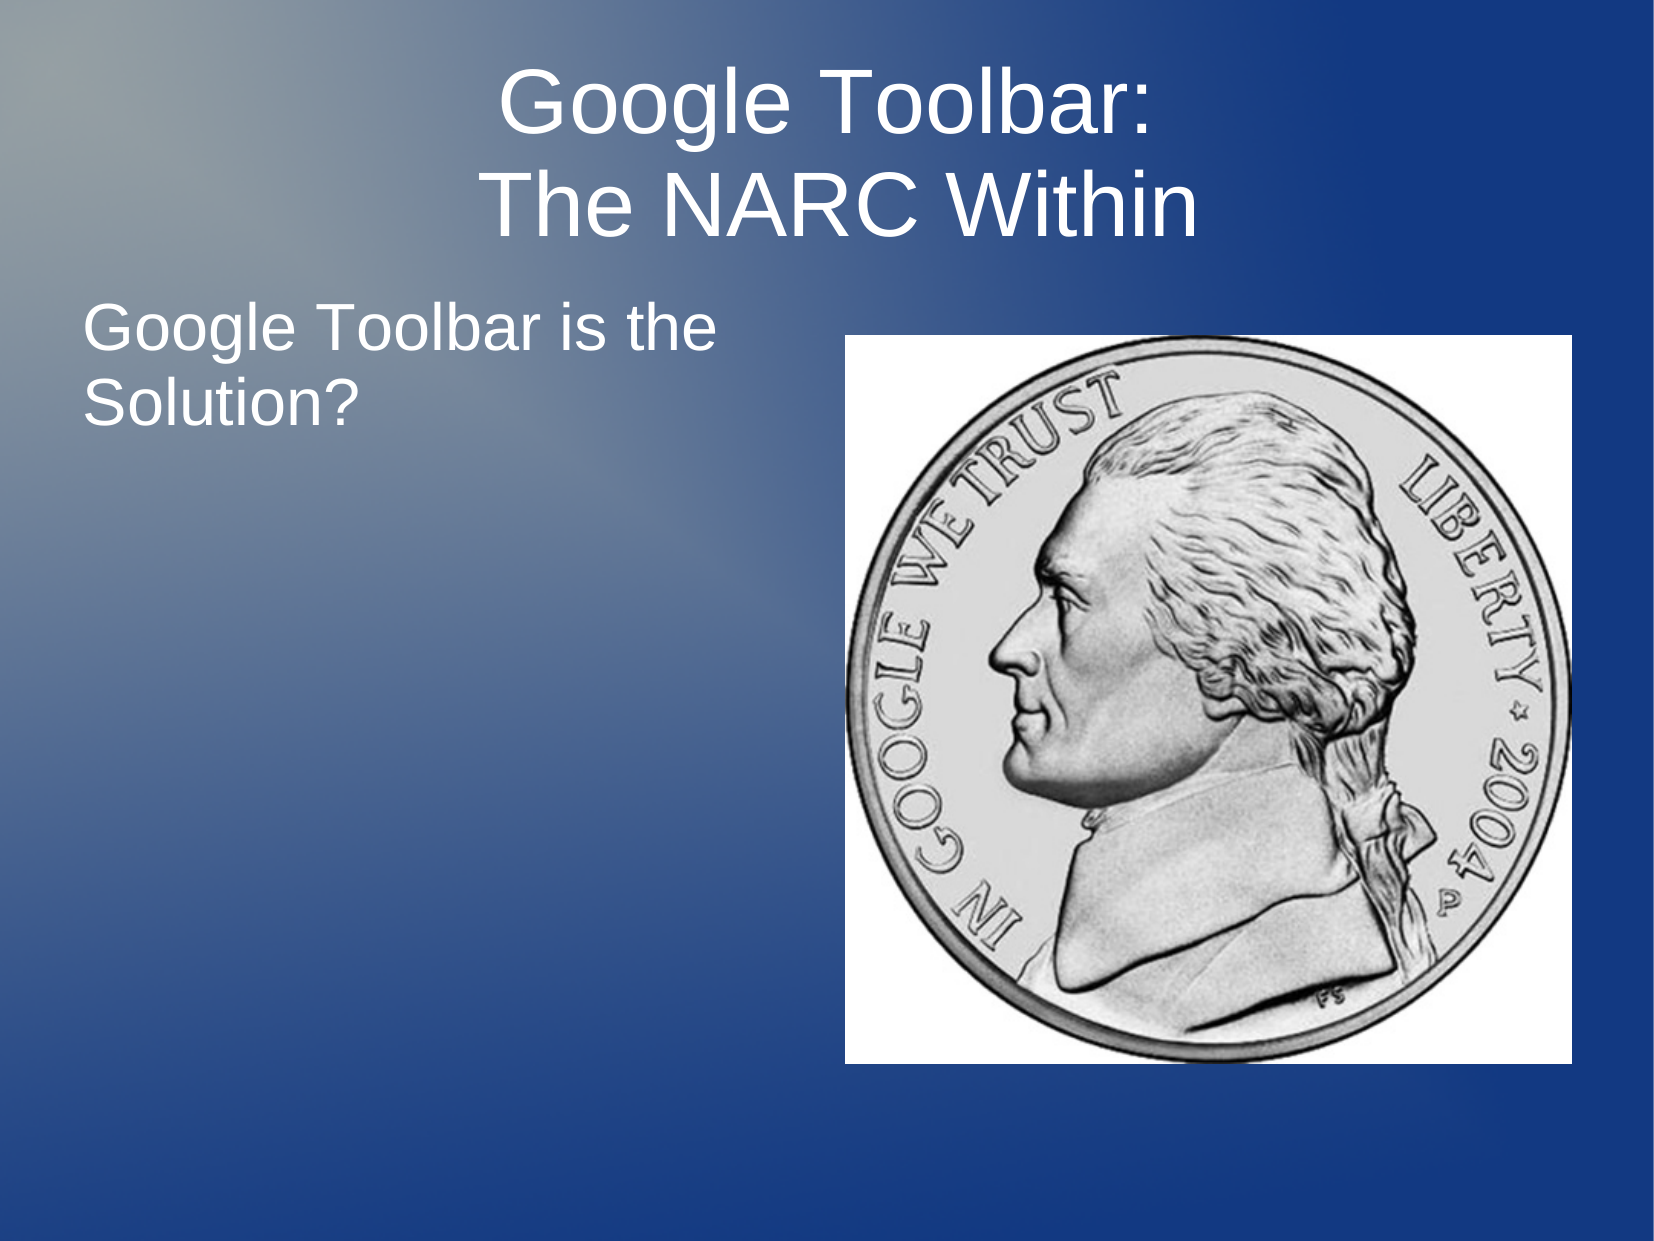

# Google Toolbar: The NARC Within
Google Toolbar is the Solution?